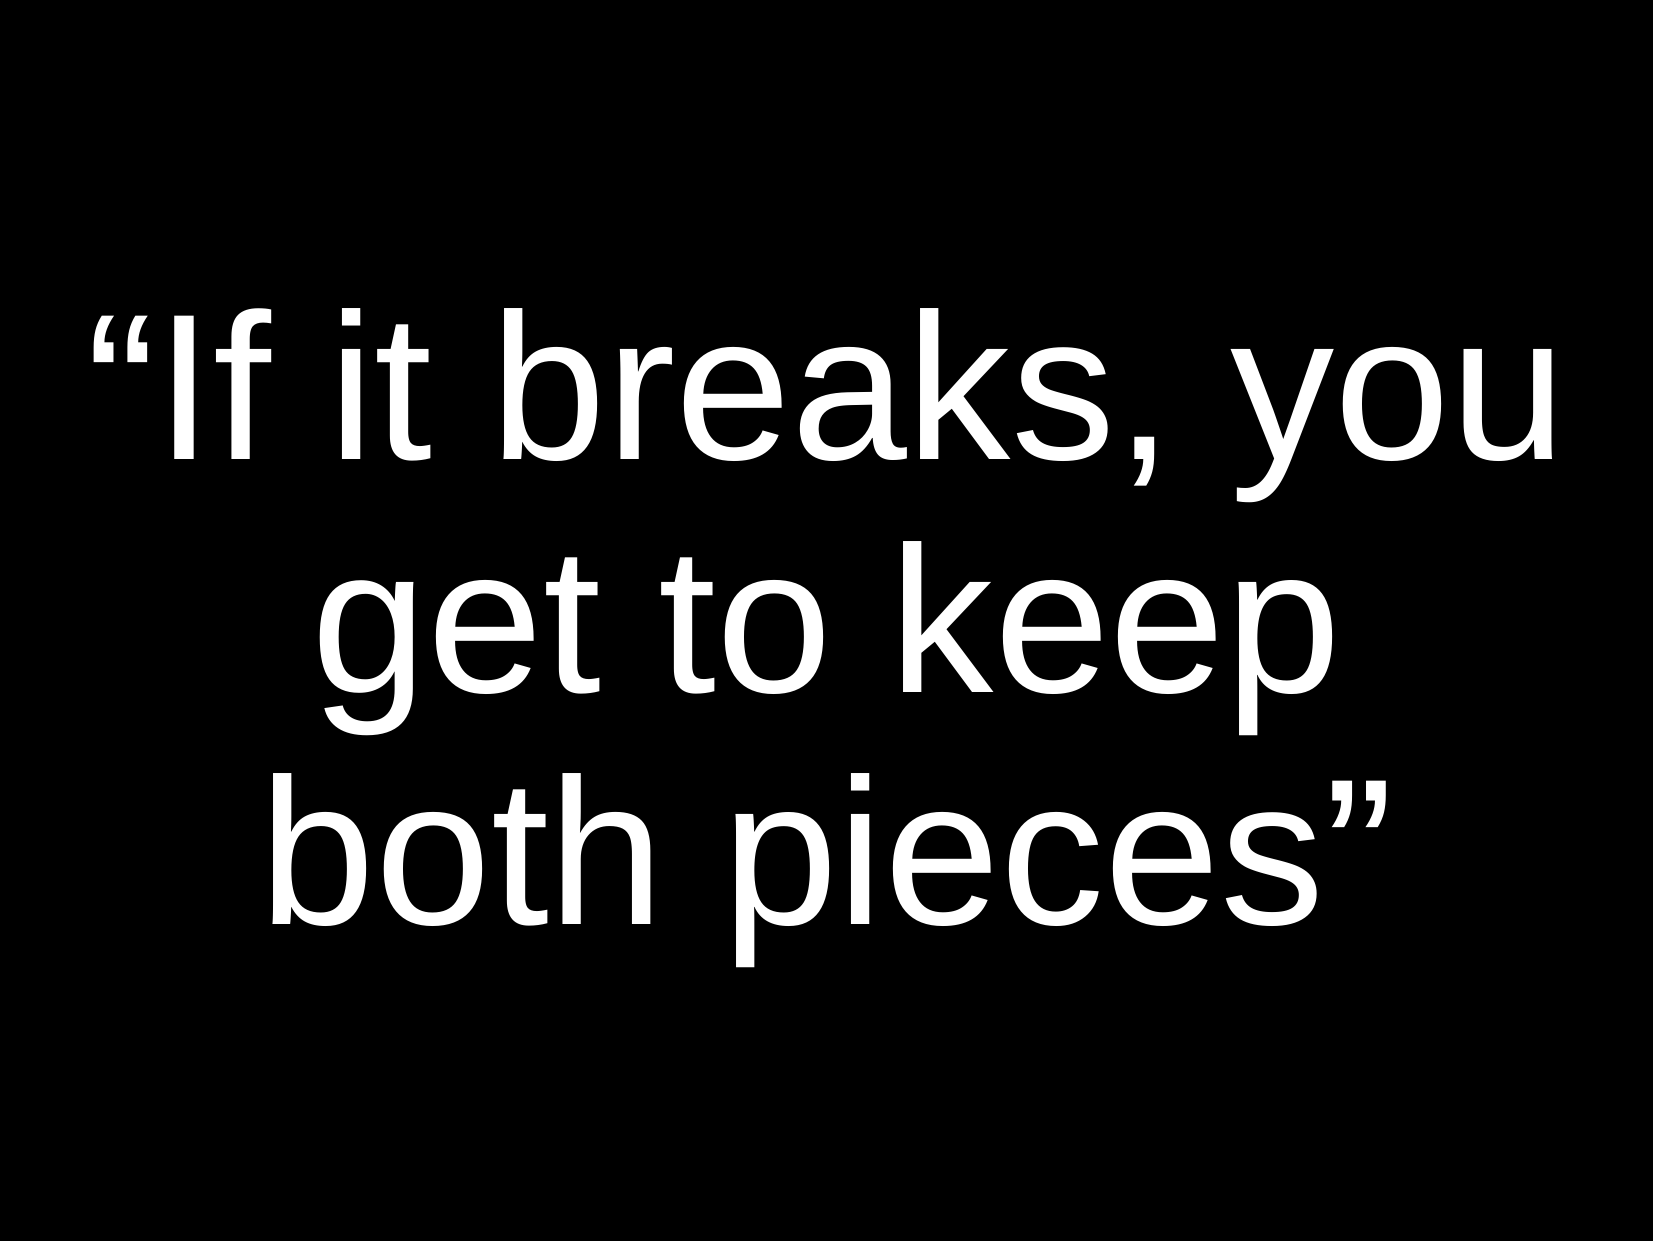

# “If it breaks, you get to keep both pieces”